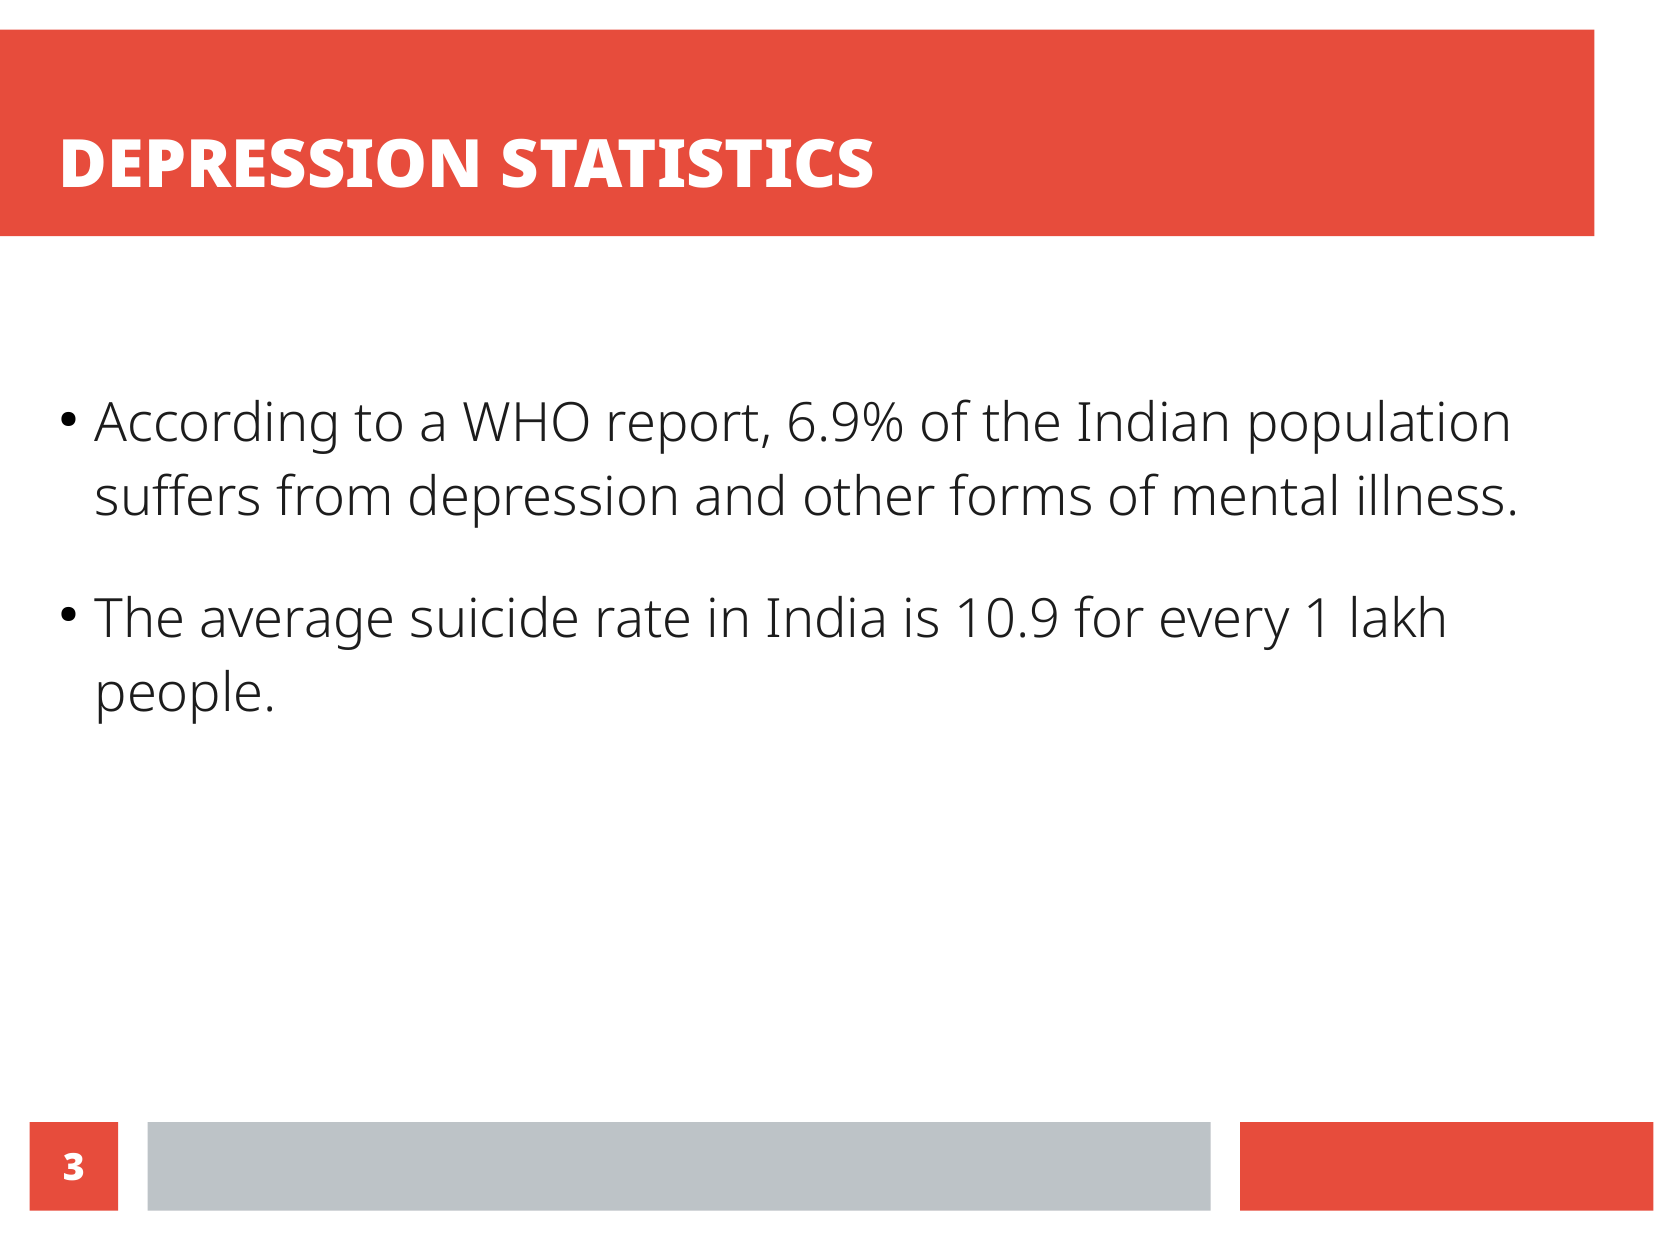

# DEPRESSION STATISTICS
According to a WHO report, 6.9% of the Indian population suffers from depression and other forms of mental illness.
The average suicide rate in India is 10.9 for every 1 lakh people.
3